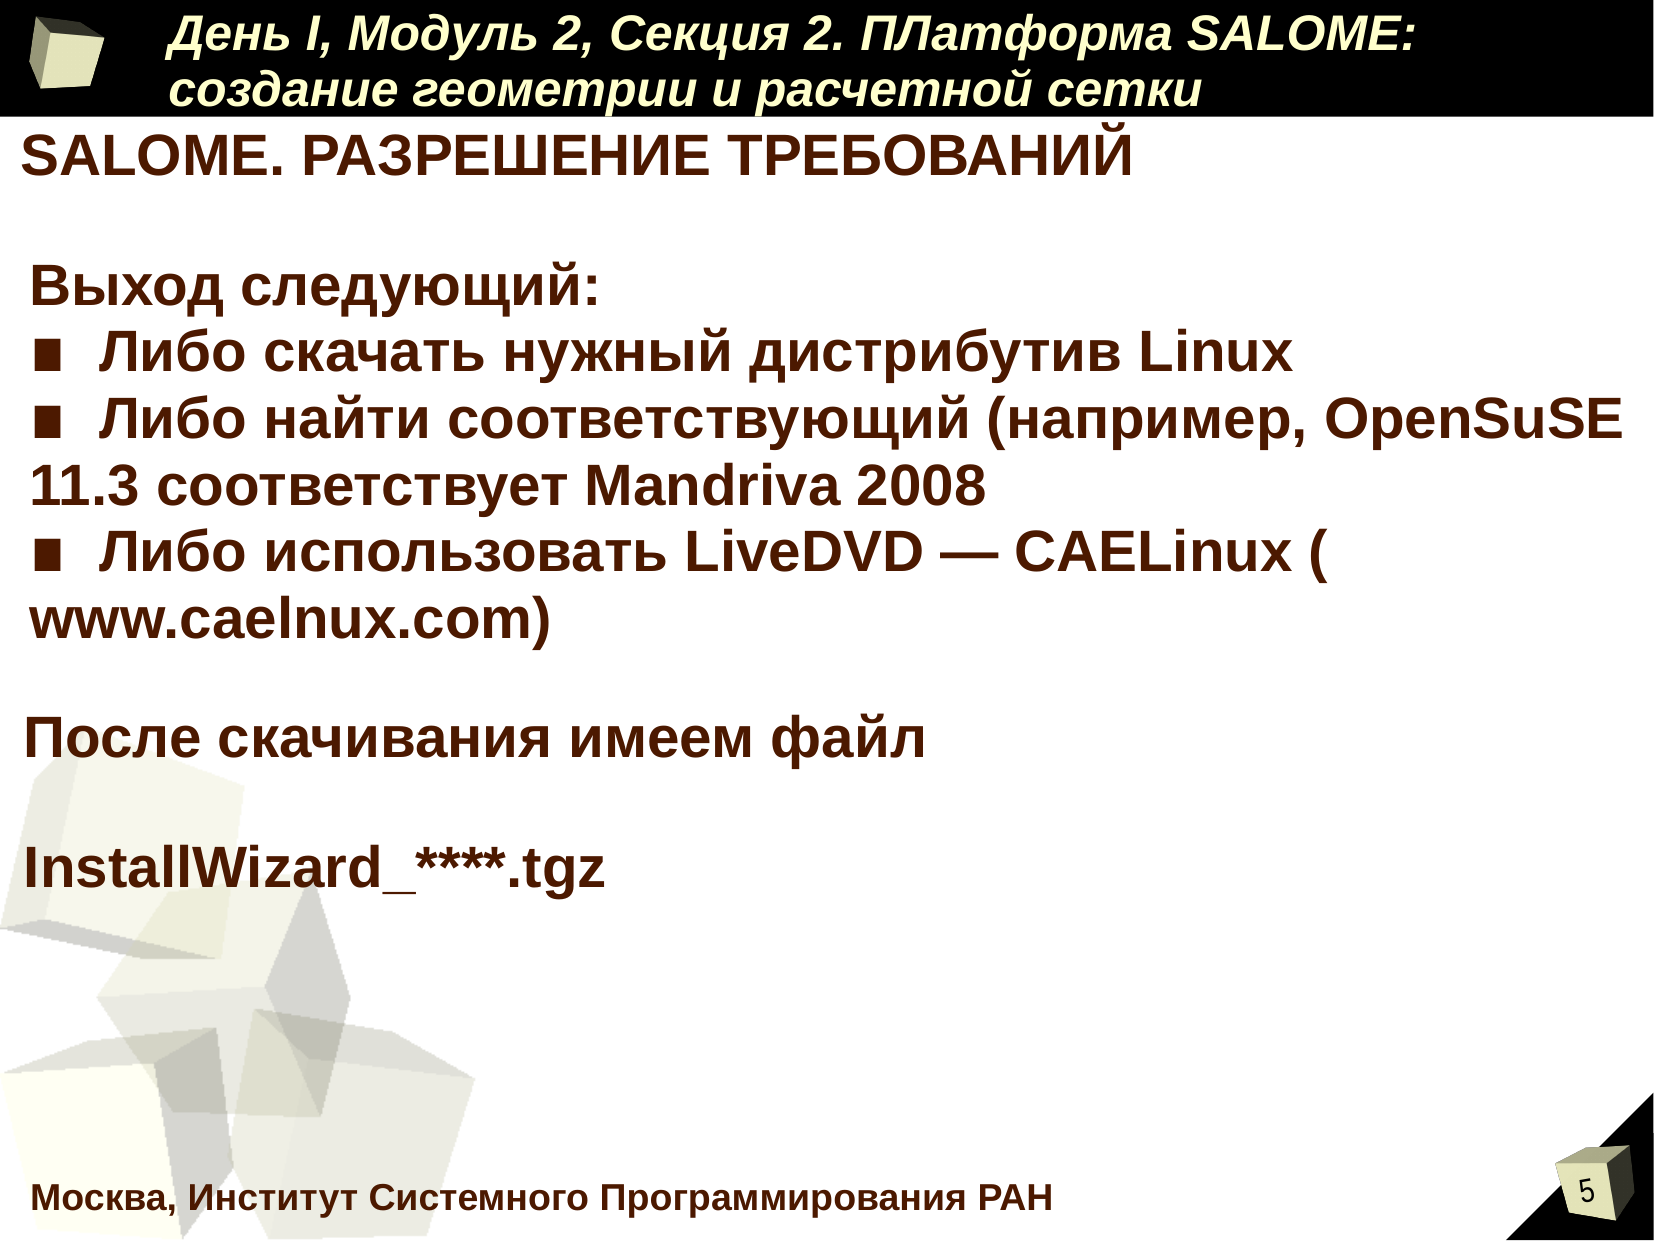

SALOME. РАЗРЕШЕНИЕ ТРЕБОВАНИЙ
Выход следующий:
∎ Либо скачать нужный дистрибутив Linux
∎ Либо найти соответствующий (например, OpenSuSE 11.3 соответствует Mandriva 2008
∎ Либо использовать LiveDVD — CAELinux (www.caelnux.com)
После скачивания имеем файл
InstallWizard_****.tgz